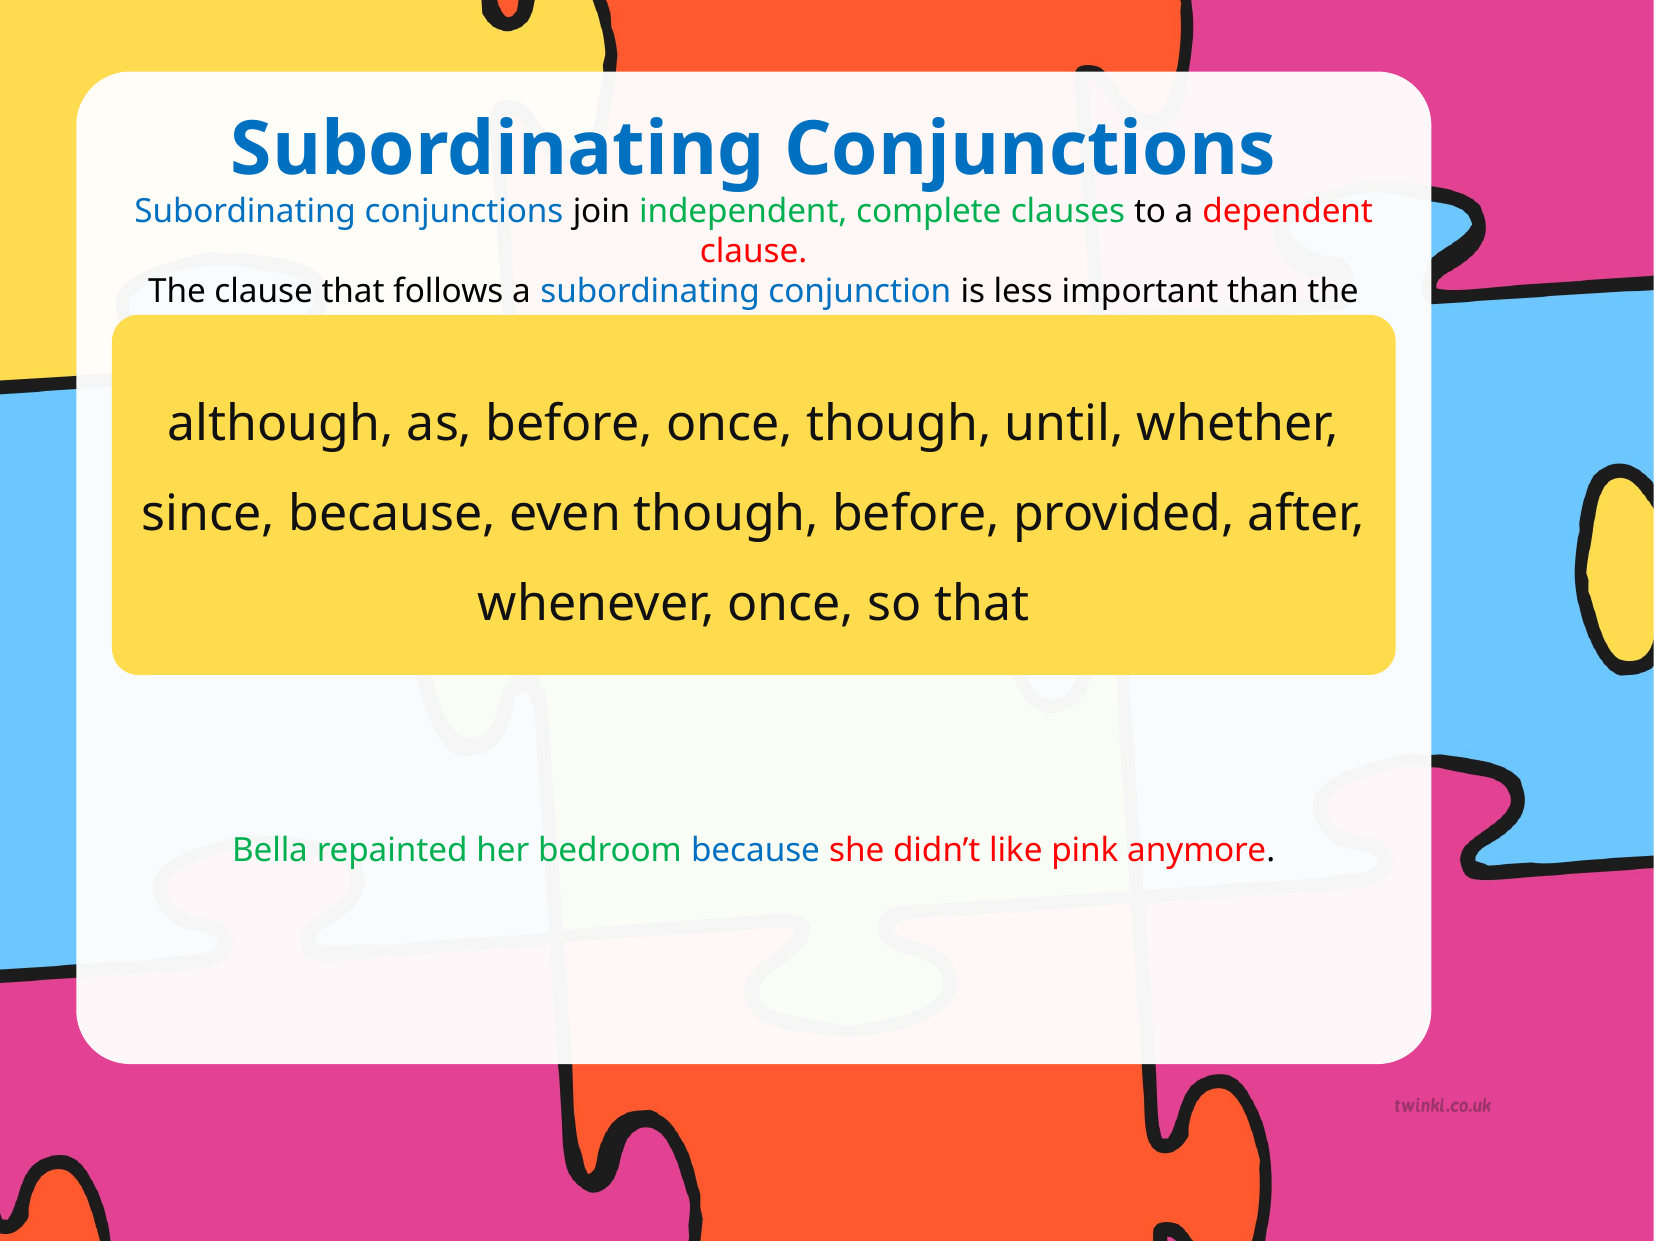

Subordinating Conjunctions
Subordinating conjunctions join independent, complete clauses to a dependent clause.
The clause that follows a subordinating conjunction is less important than the main clause.
Bella repainted her bedroom because she didn’t like pink anymore.
although, as, before, once, though, until, whether, since, because, even though, before, provided, after, whenever, once, so that